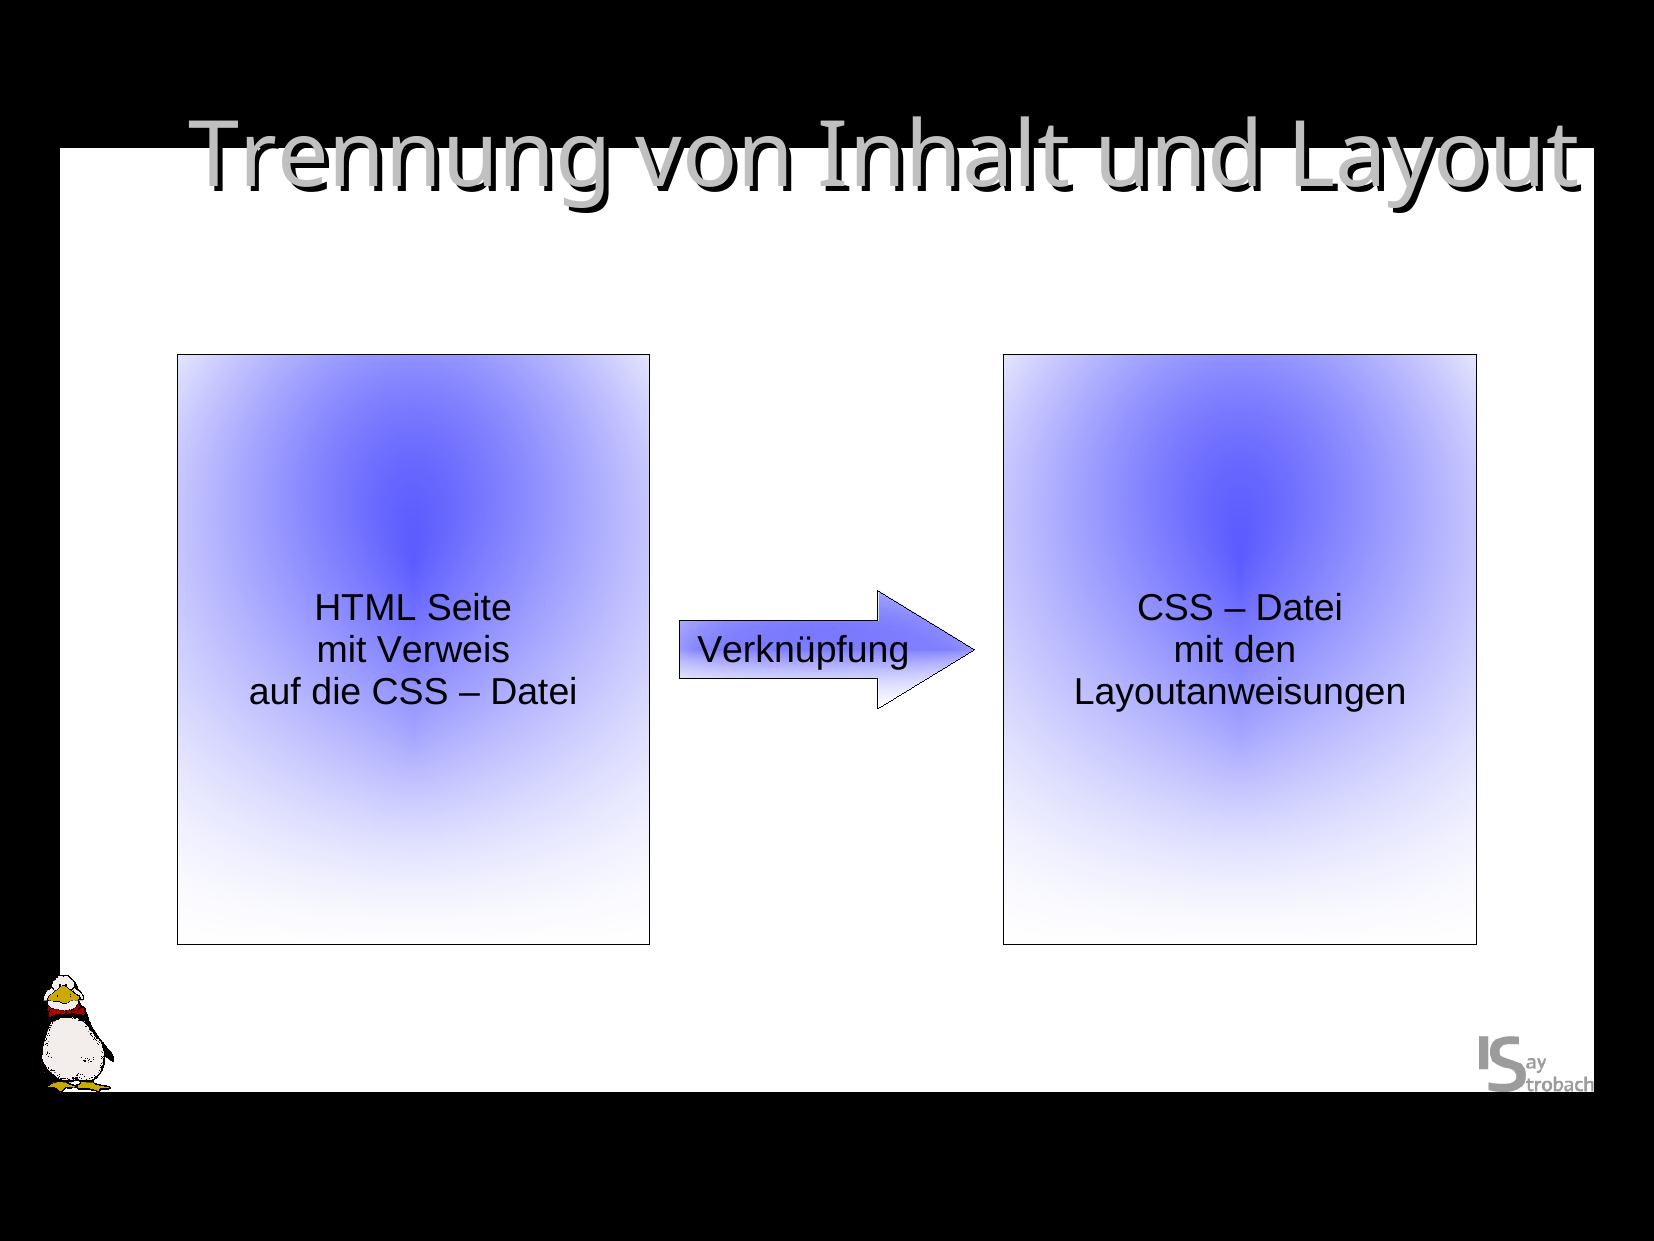

# Trennung von Inhalt und Layout
HTML Seite
mit Verweis
auf die CSS – Datei
CSS – Datei
mit den
Layoutanweisungen
Verknüpfung